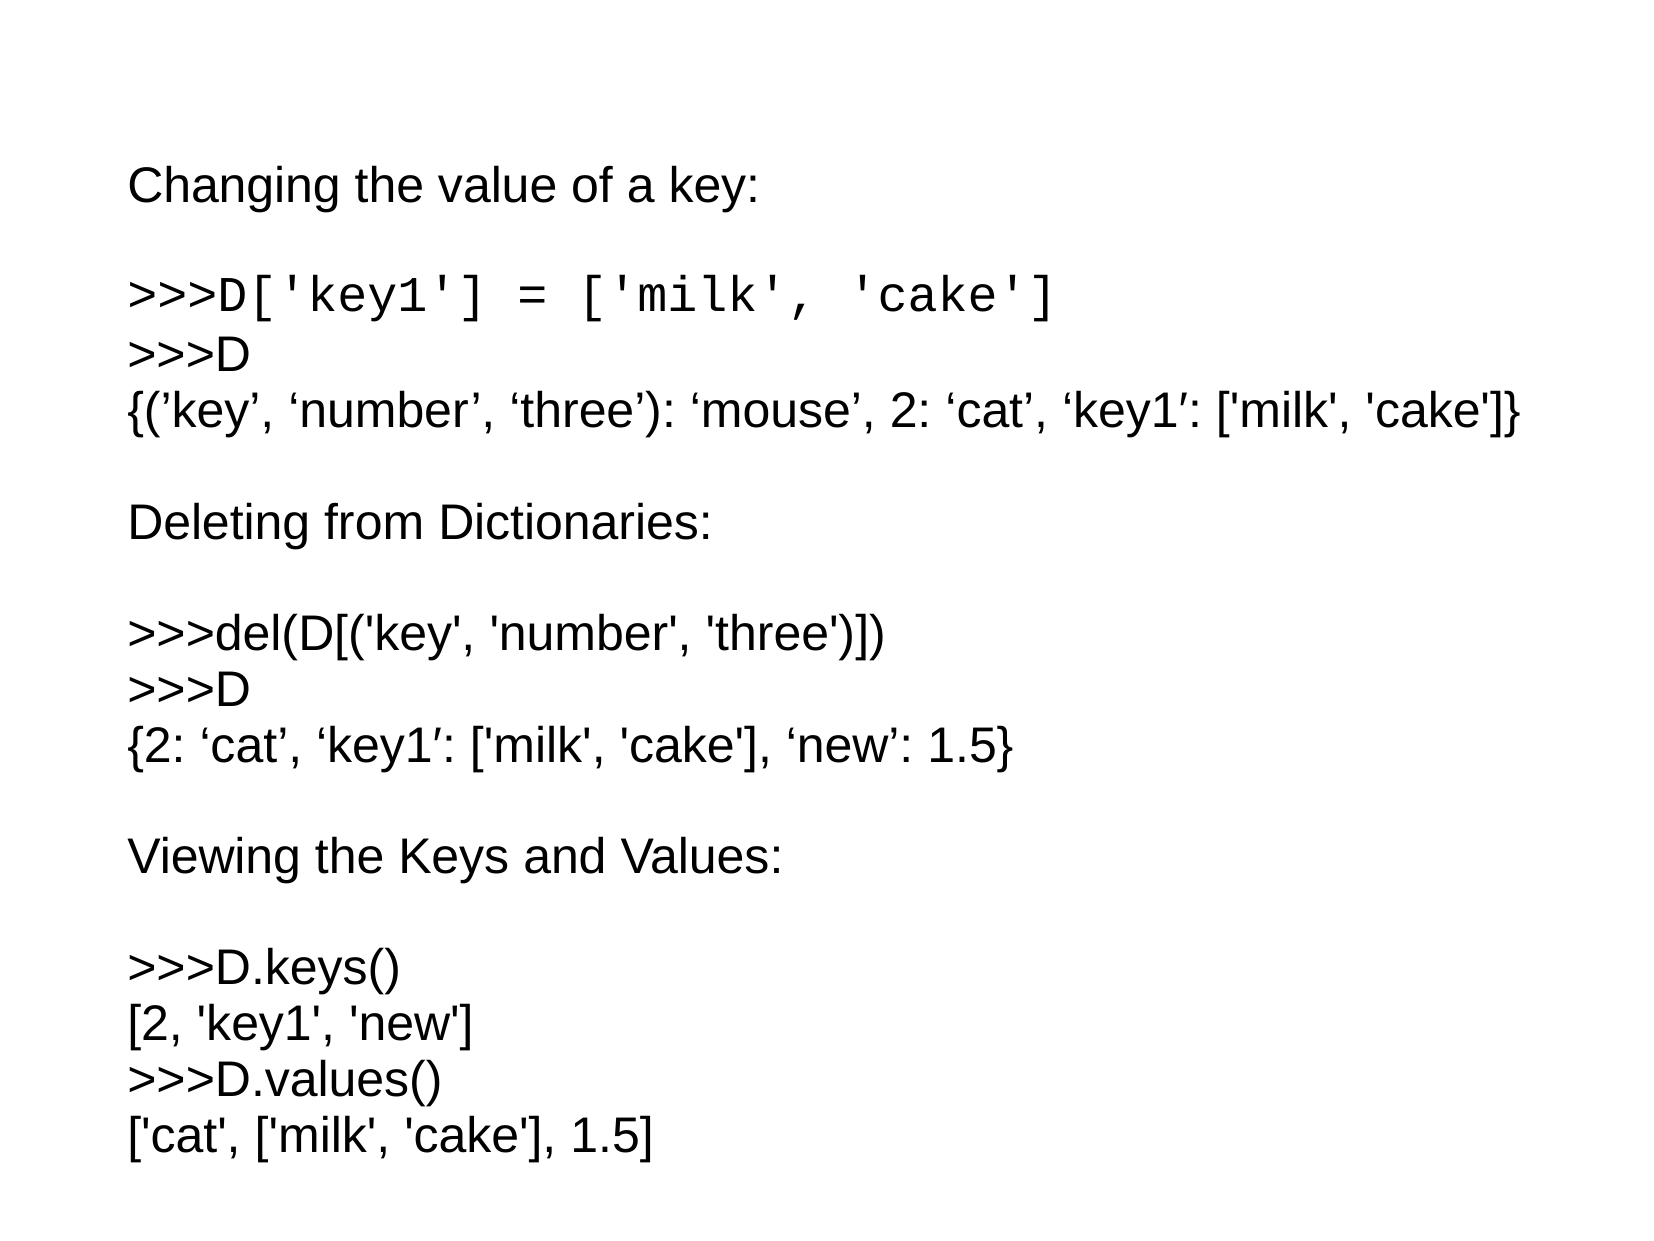

Changing the value of a key:
>>>D['key1'] = ['milk', 'cake']
>>>D
{(’key’, ‘number’, ‘three’): ‘mouse’, 2: ‘cat’, ‘key1′: ['milk', 'cake']}
Deleting from Dictionaries:
>>>del(D[('key', 'number', 'three')])
>>>D
{2: ‘cat’, ‘key1′: ['milk', 'cake'], ‘new’: 1.5}
Viewing the Keys and Values:
>>>D.keys()
[2, 'key1', 'new']
>>>D.values()
['cat', ['milk', 'cake'], 1.5]